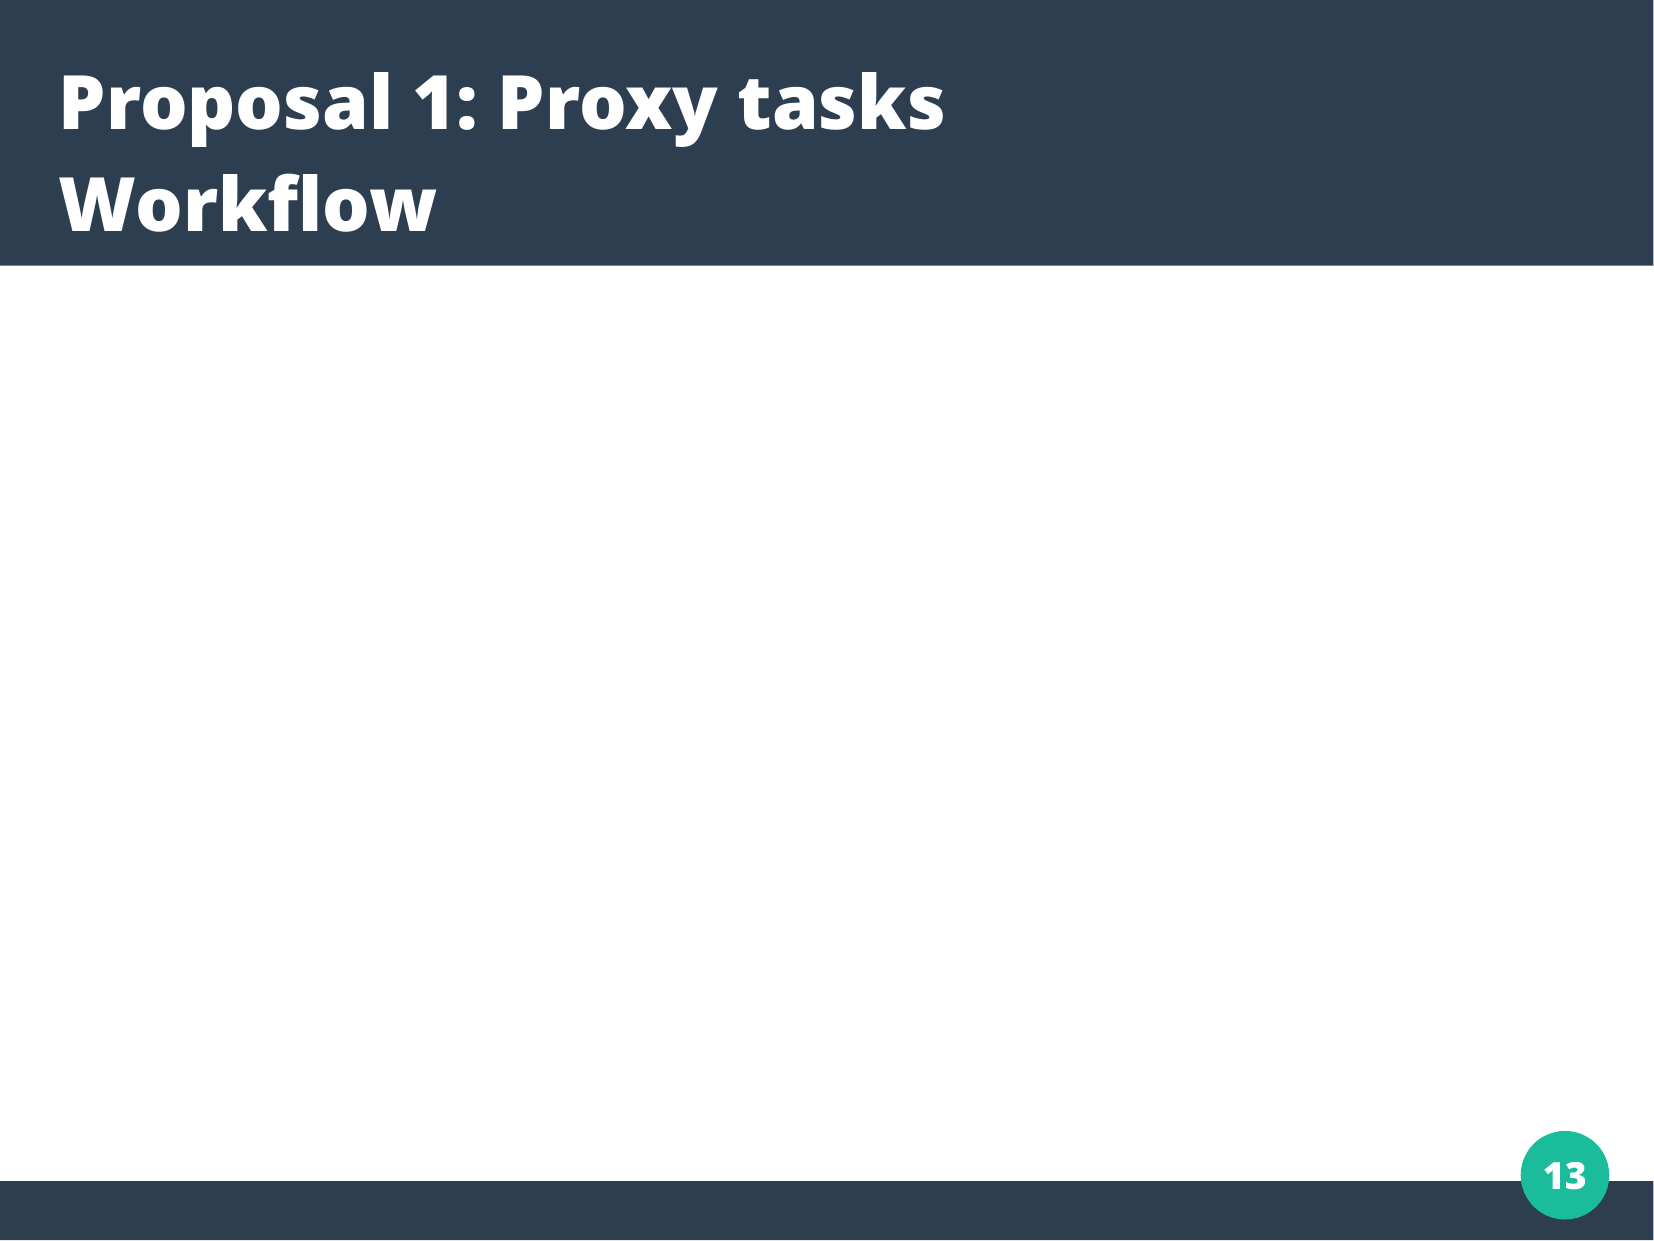

# Proposal 1: Proxy tasks Workflow
13